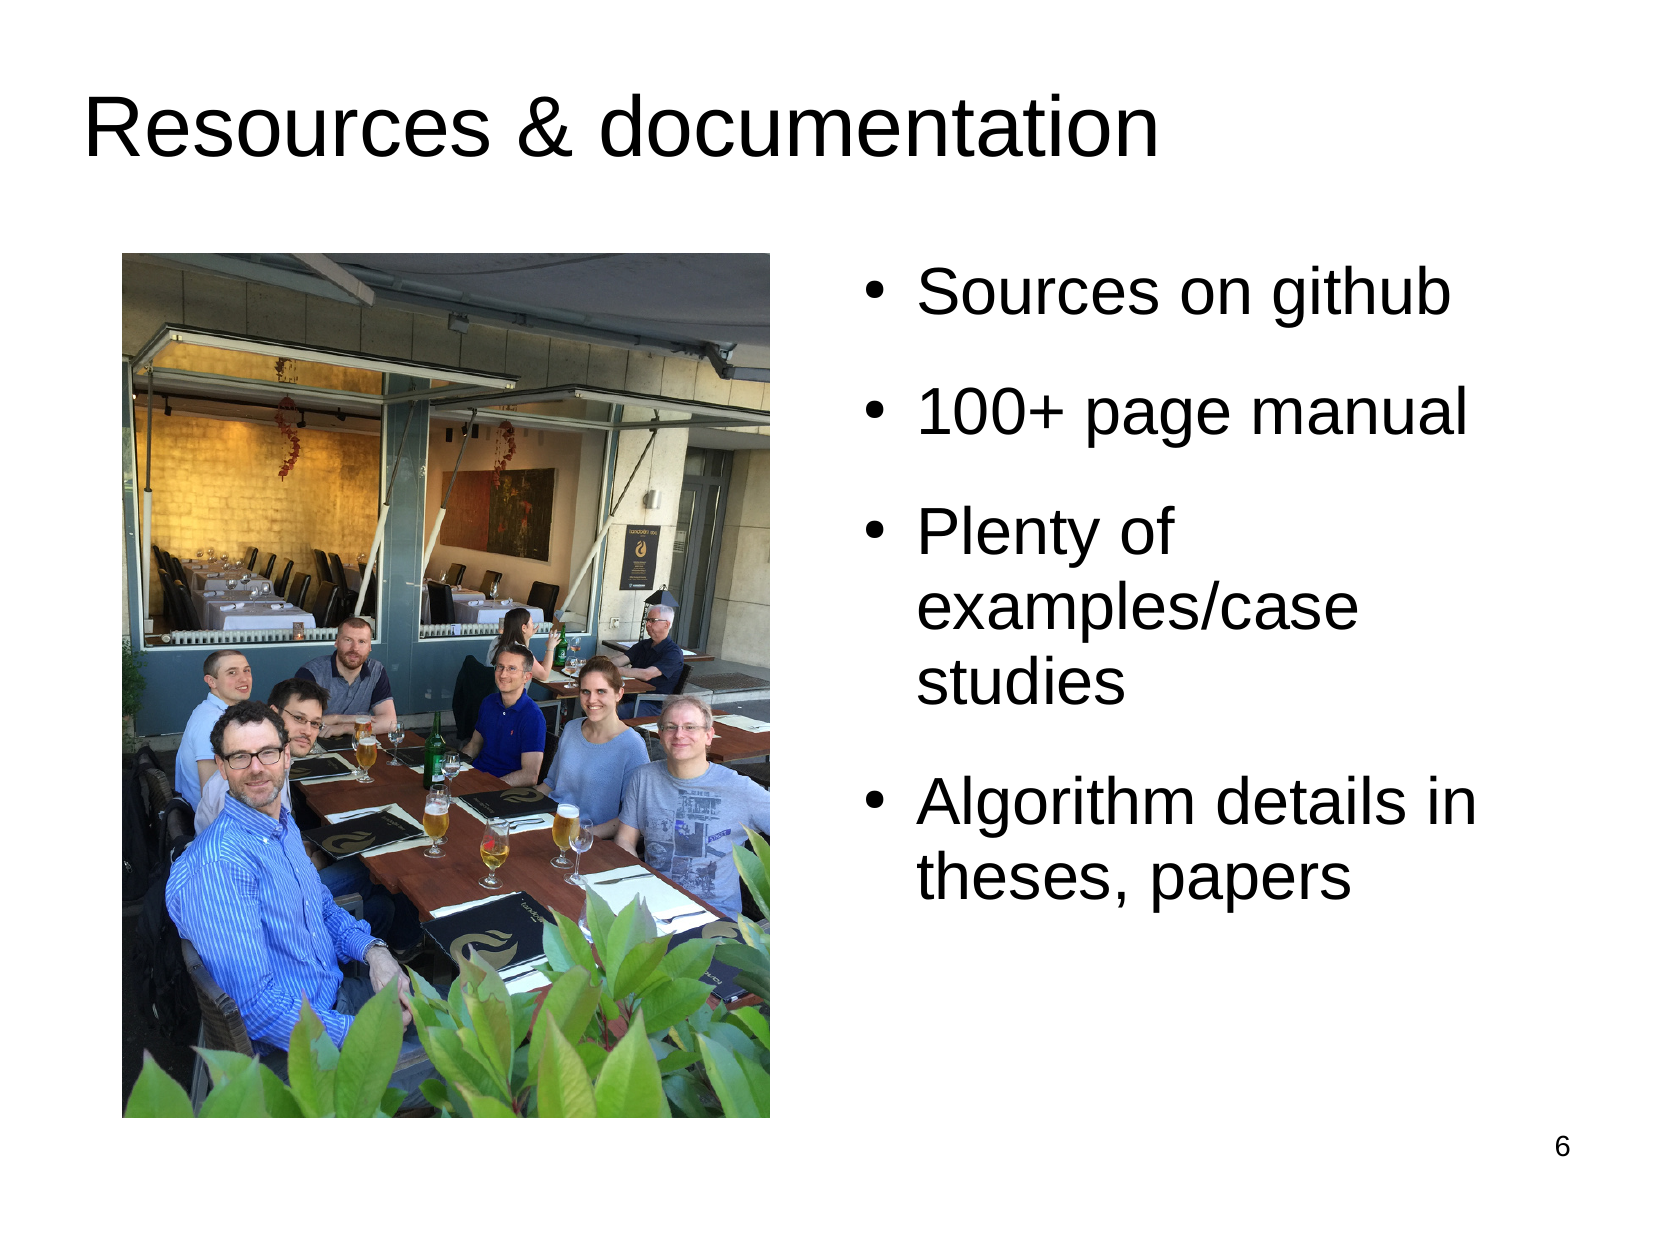

# Resources & documentation
Sources on github
100+ page manual
Plenty of examples/case studies
Algorithm details in theses, papers
6